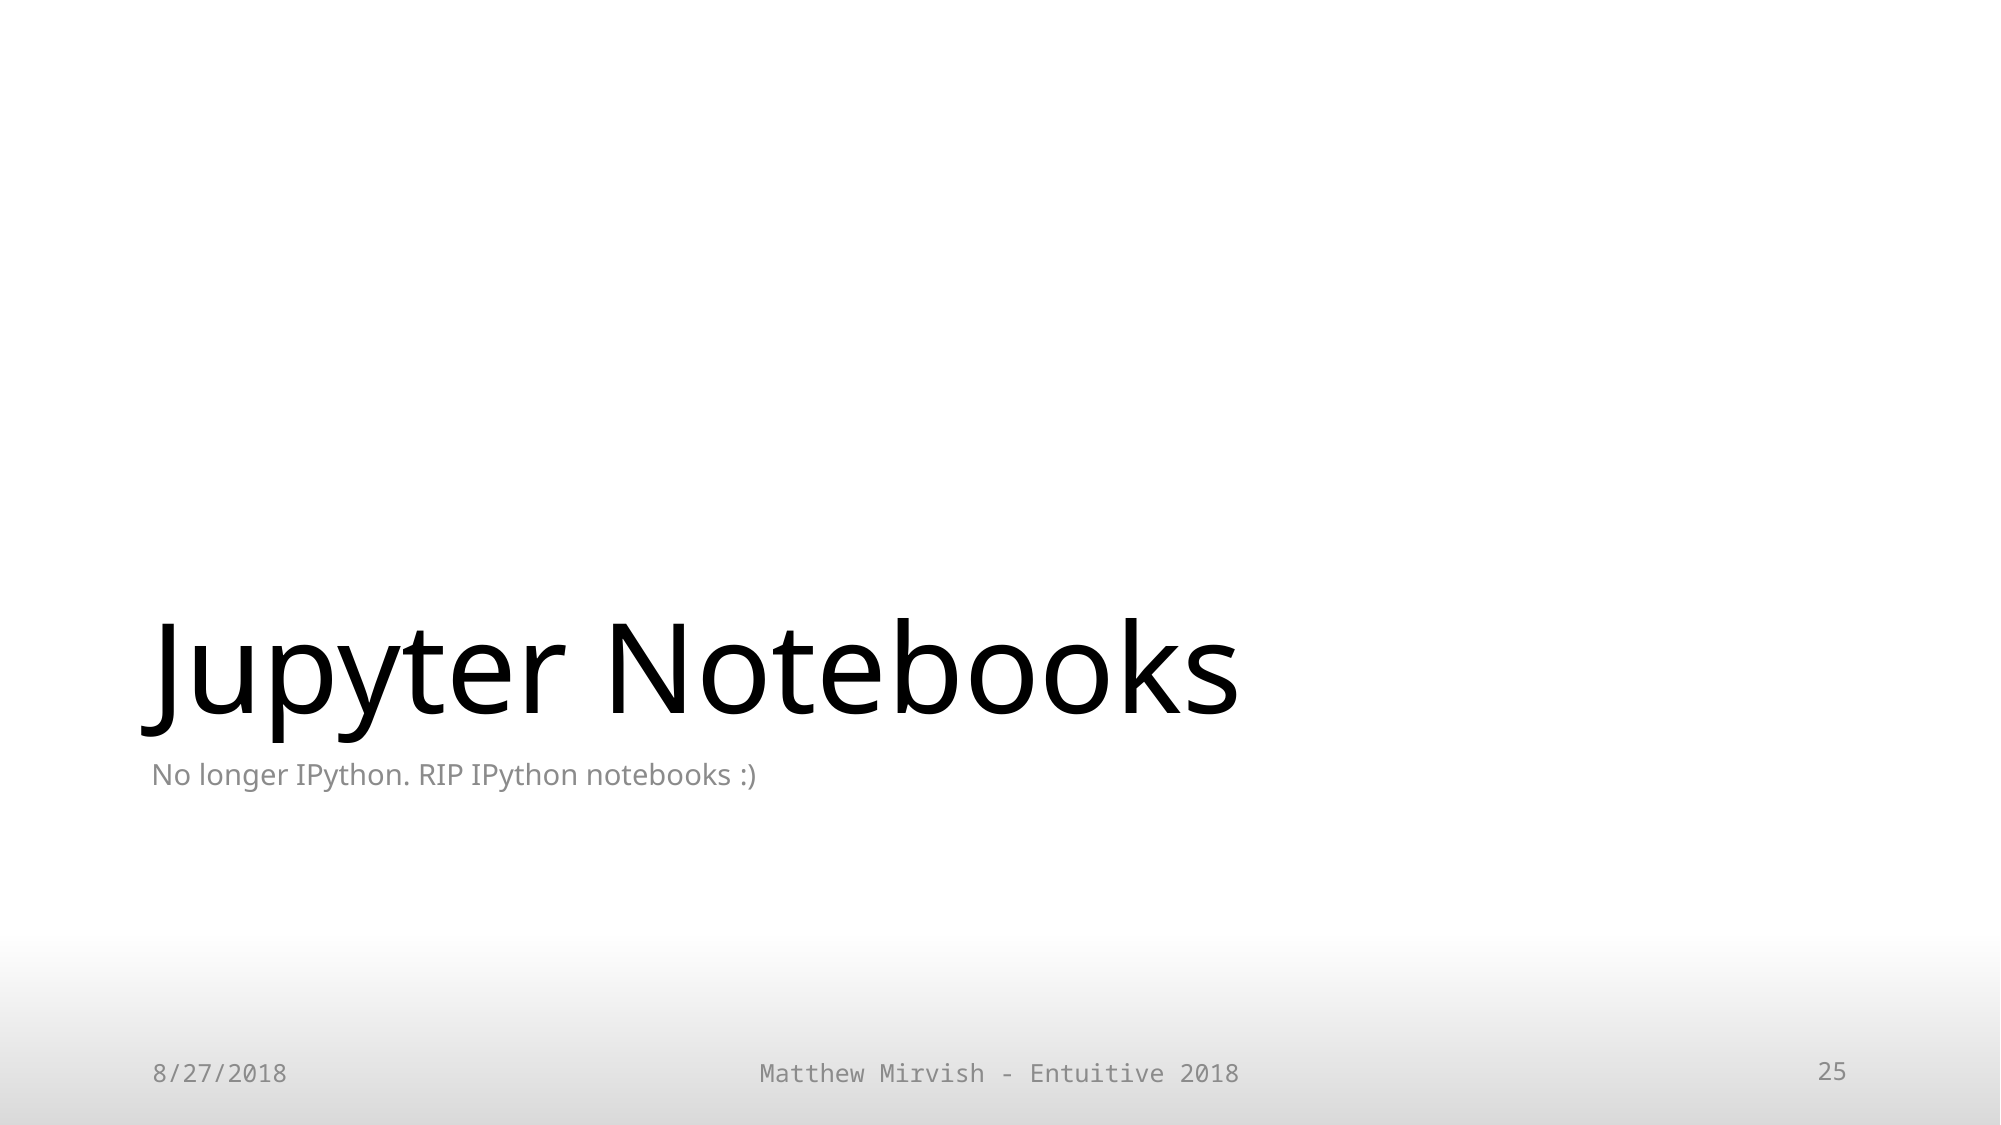

# Jupyter Notebooks
No longer IPython. RIP IPython notebooks :)
8/27/2018
Matthew Mirvish - Entuitive 2018